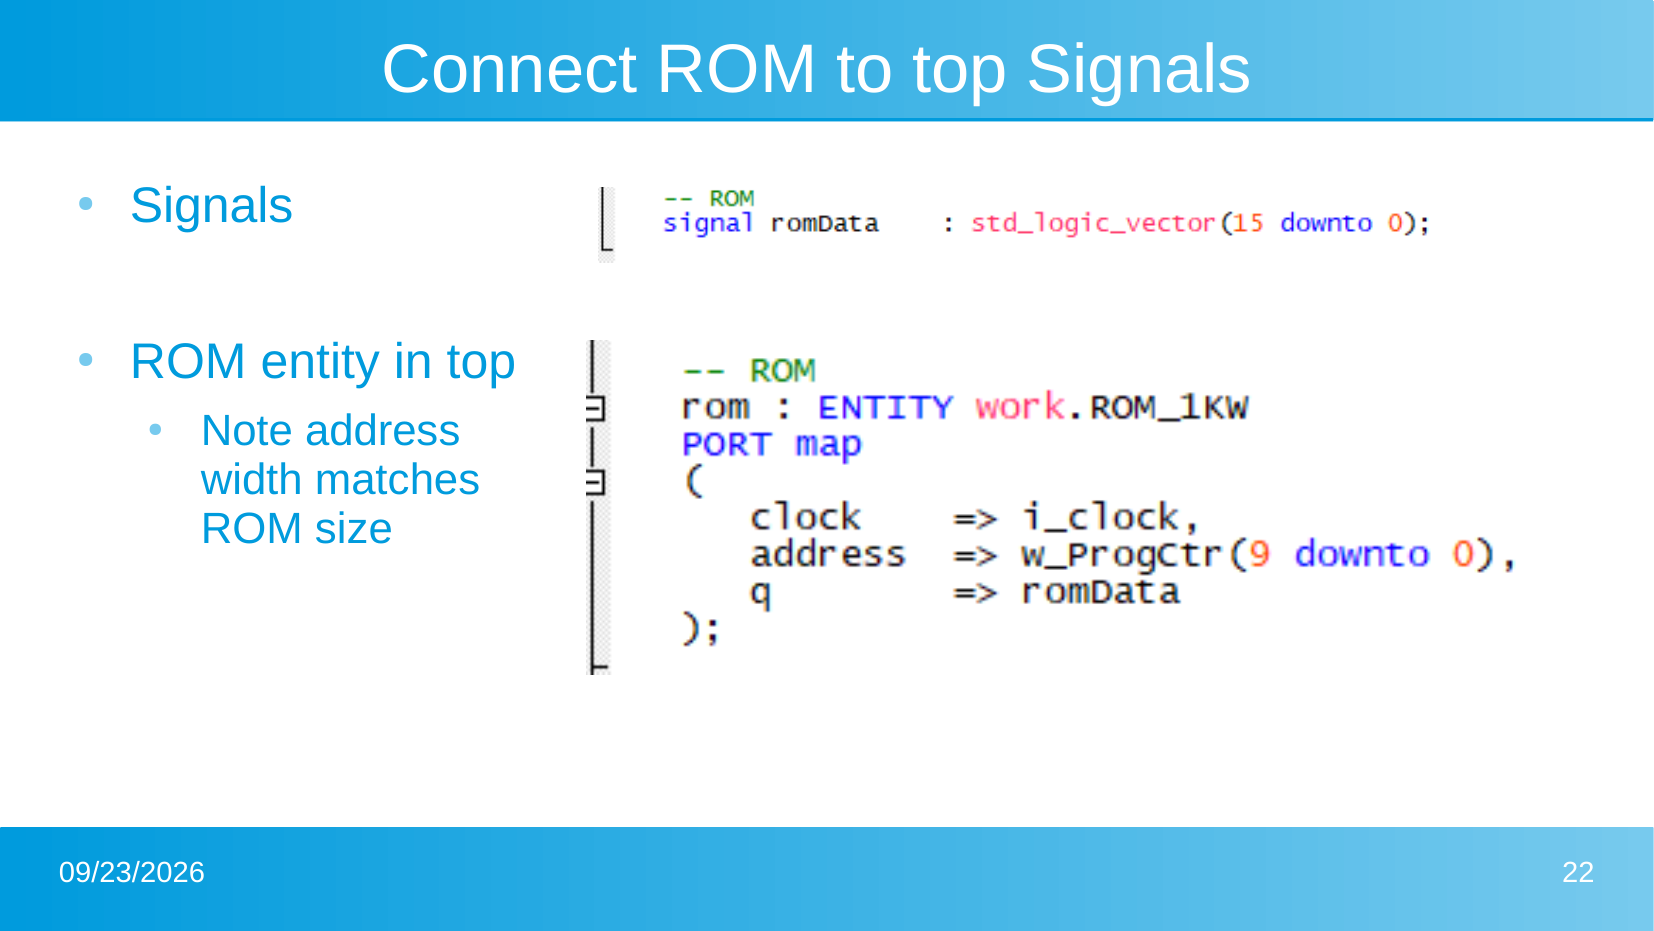

# Connect ROM to top Signals
Signals
ROM entity in top
Note address width matches ROM size
22